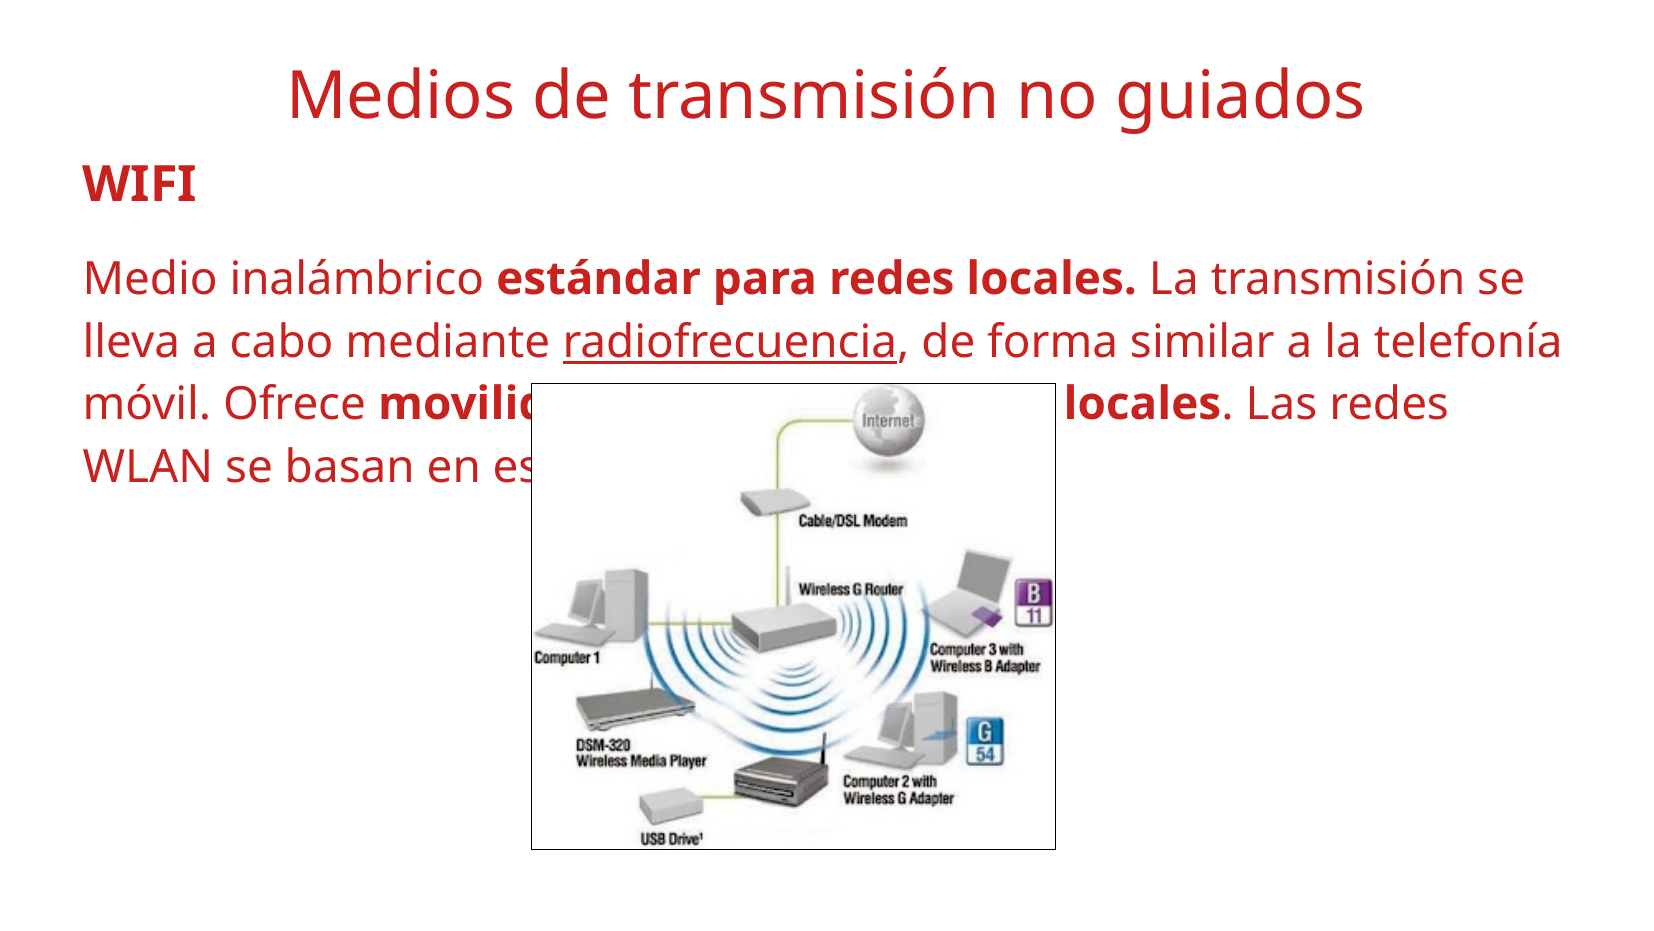

# Medios de transmisión no guiados
WIFI
Medio inalámbrico estándar para redes locales. La transmisión se lleva a cabo mediante radiofrecuencia, de forma similar a la telefonía móvil. Ofrece movilidad dentro de las redes locales. Las redes WLAN se basan en esta tecnología.